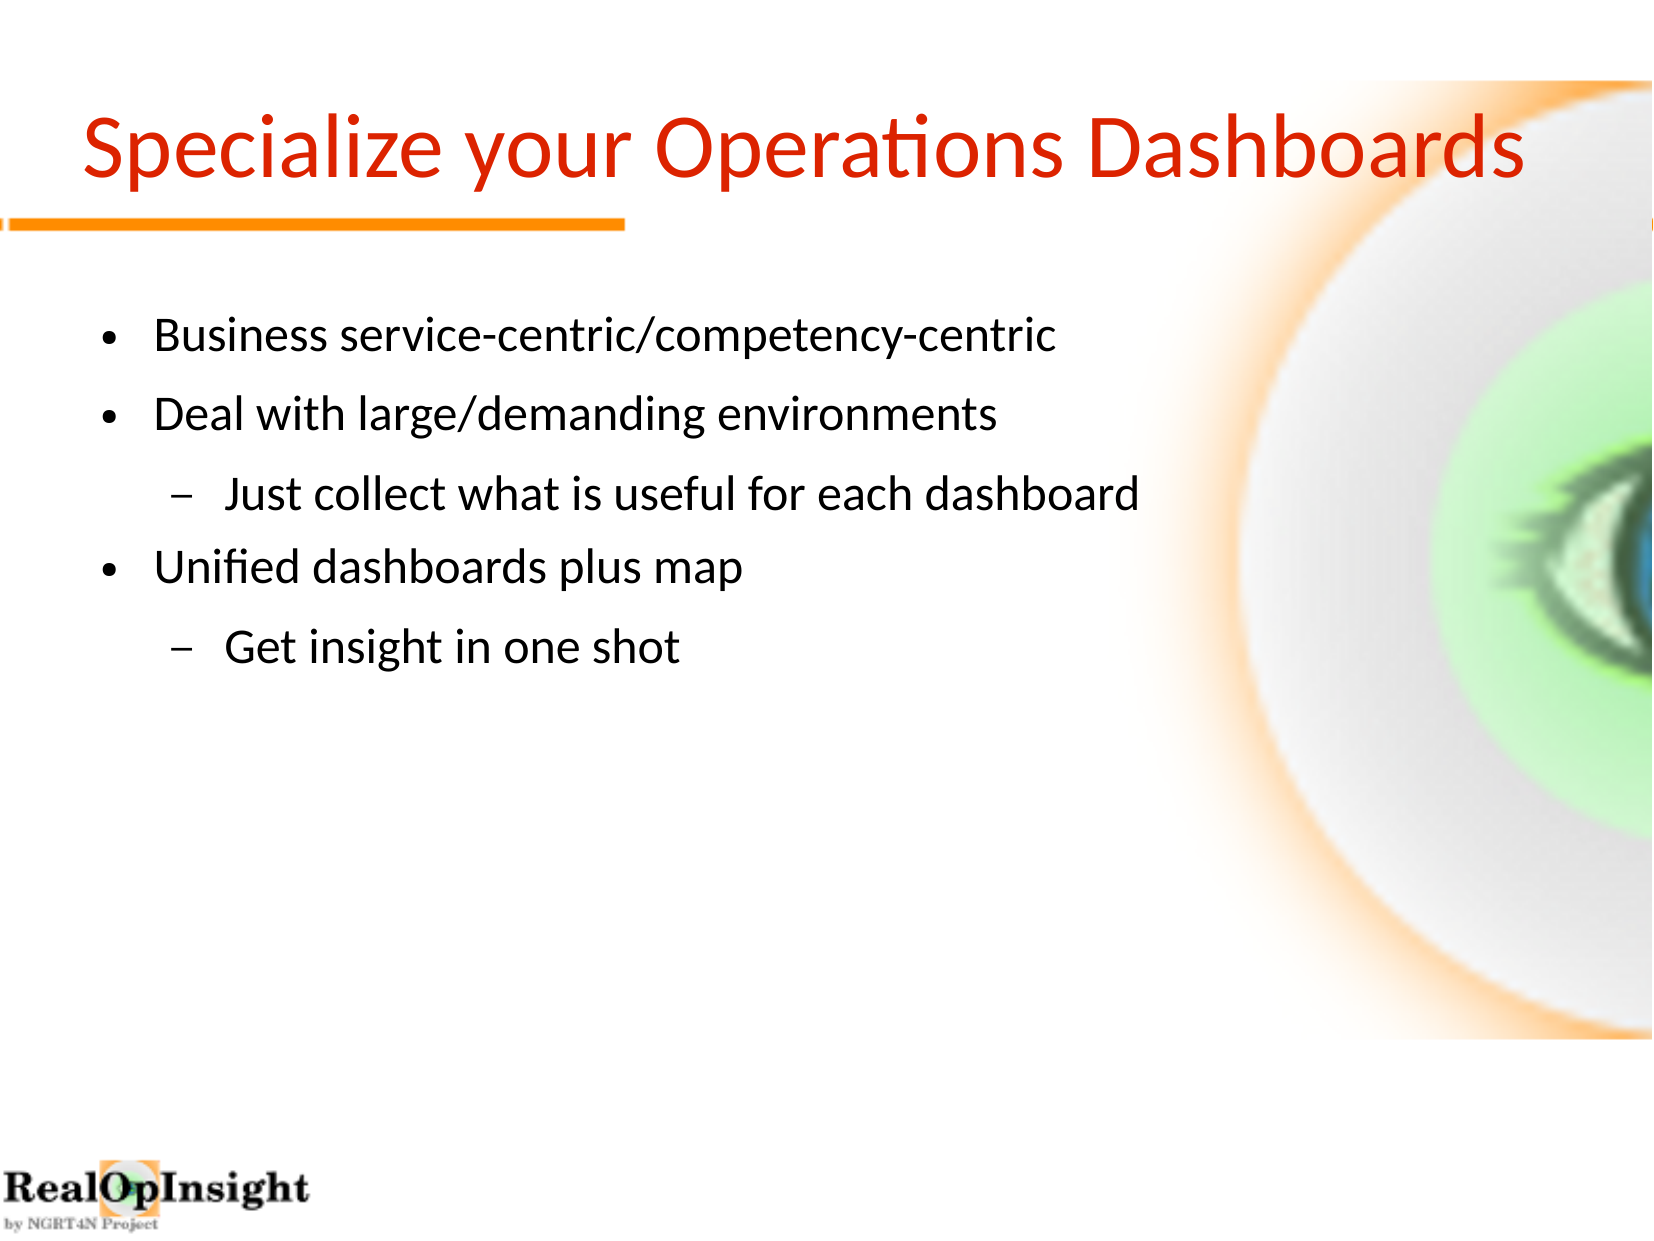

# Specialize your Operations Dashboards
Business service-centric/competency-centric
Deal with large/demanding environments
Just collect what is useful for each dashboard
Unified dashboards plus map
Get insight in one shot